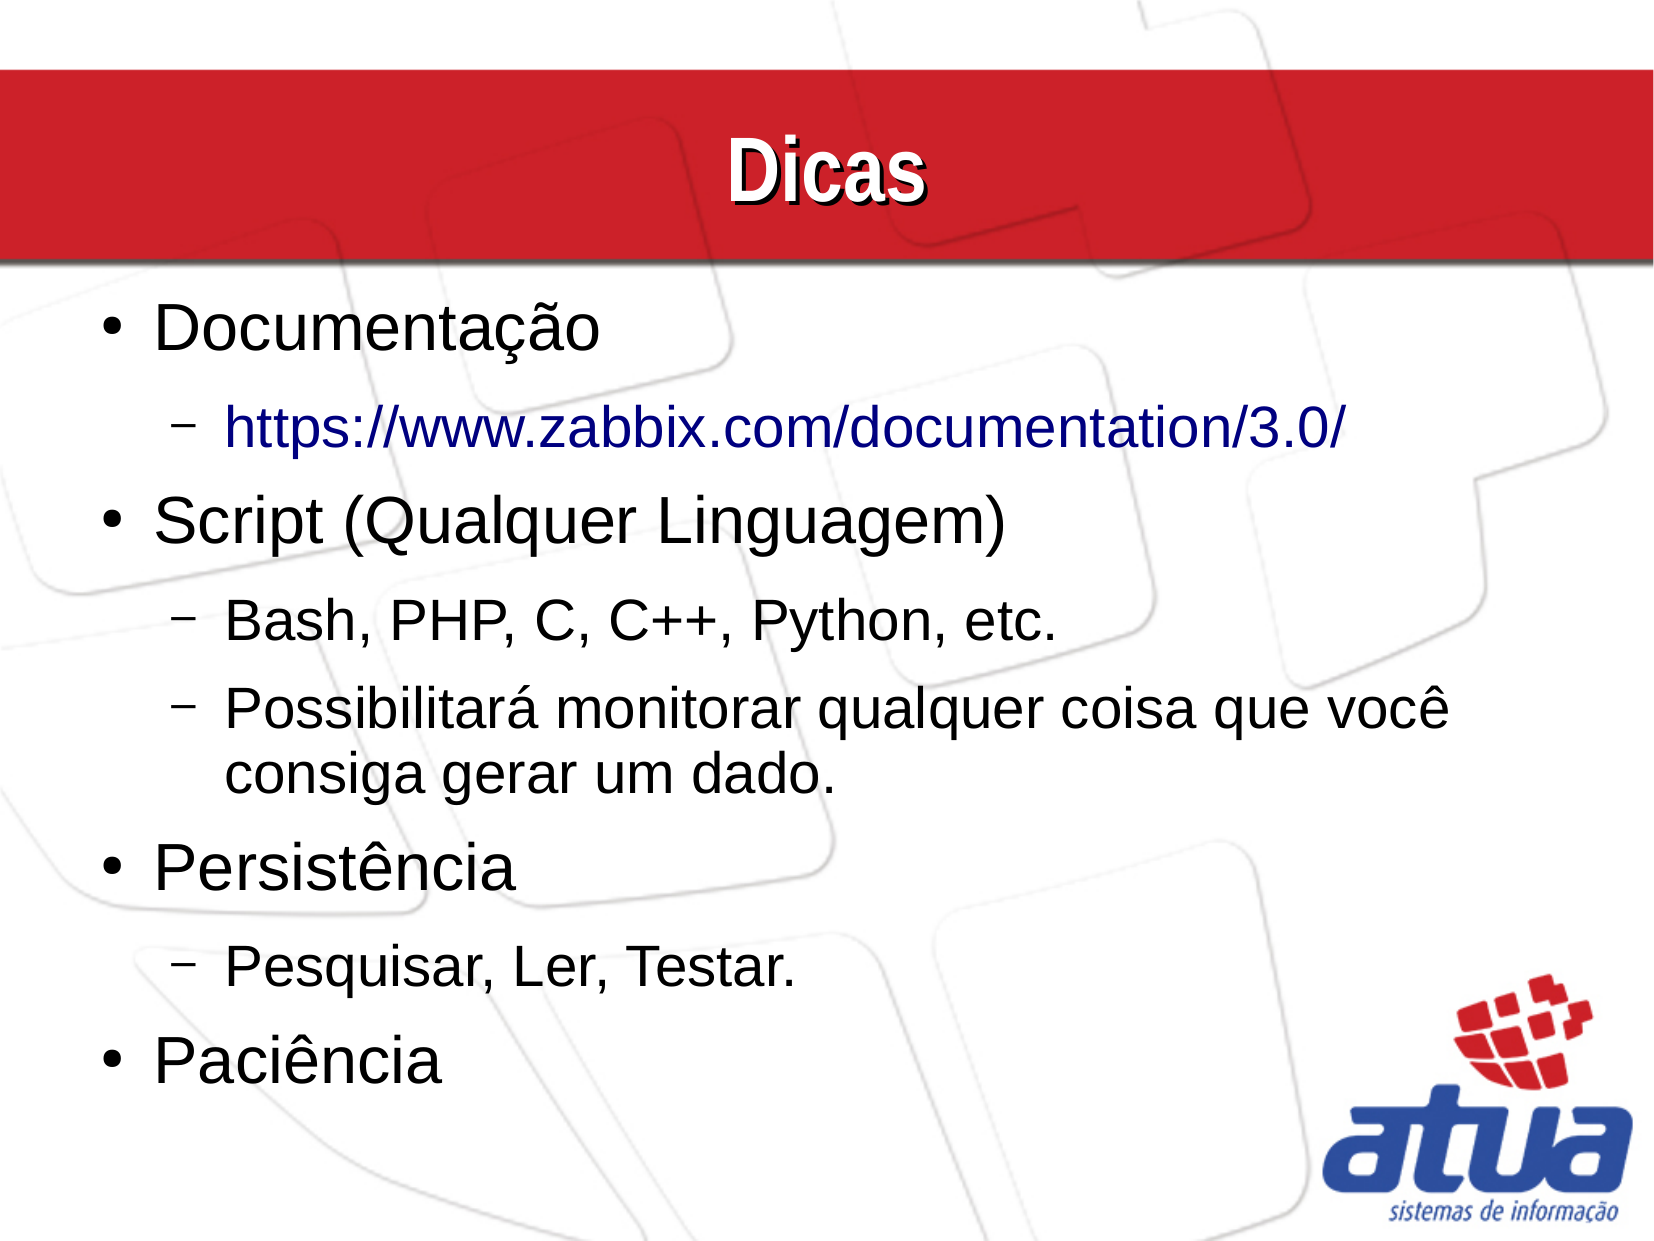

# Dicas
Documentação
https://www.zabbix.com/documentation/3.0/
Script (Qualquer Linguagem)
Bash, PHP, C, C++, Python, etc.
Possibilitará monitorar qualquer coisa que você consiga gerar um dado.
Persistência
Pesquisar, Ler, Testar.
Paciência